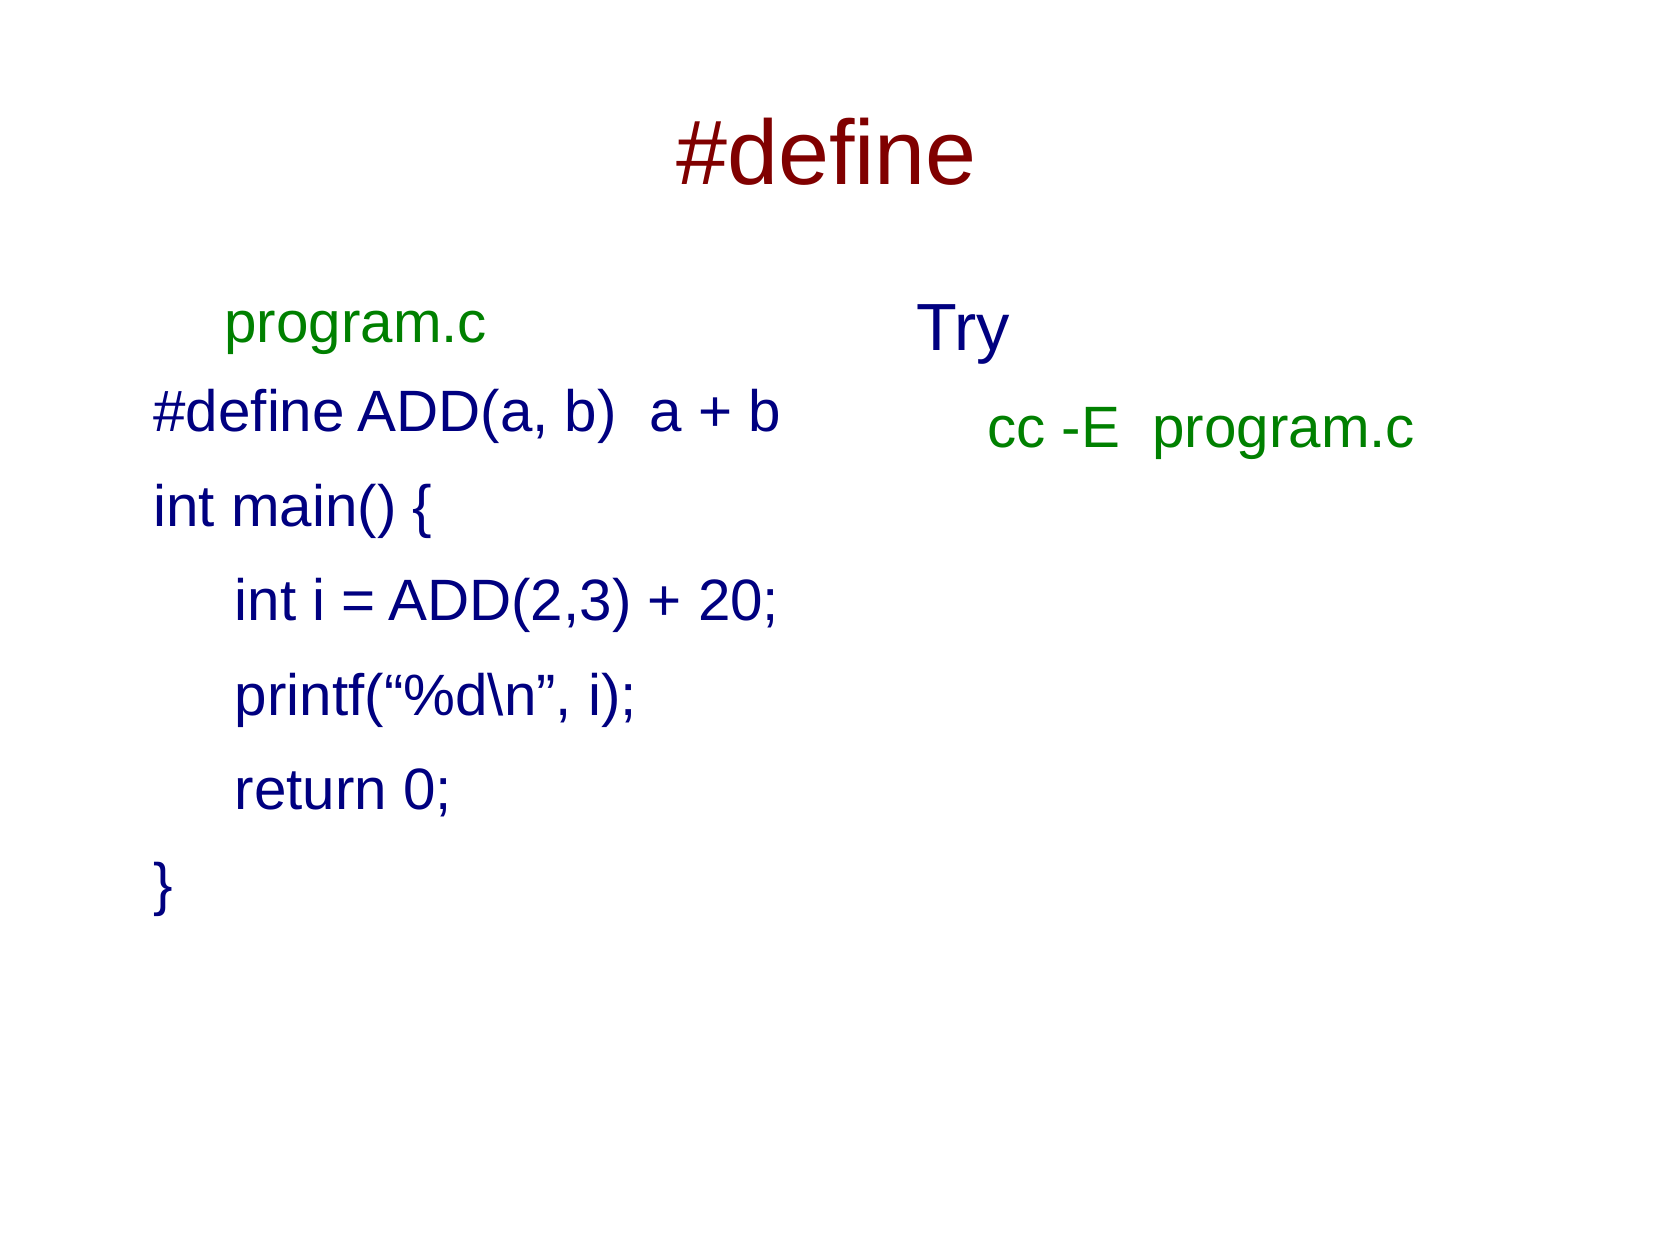

# #define
program.c
#define ADD(a, b) a + b
int main() {
 int i = ADD(2,3) + 20;
 printf(“%d\n”, i);
 return 0;
}
Try
cc -E program.c